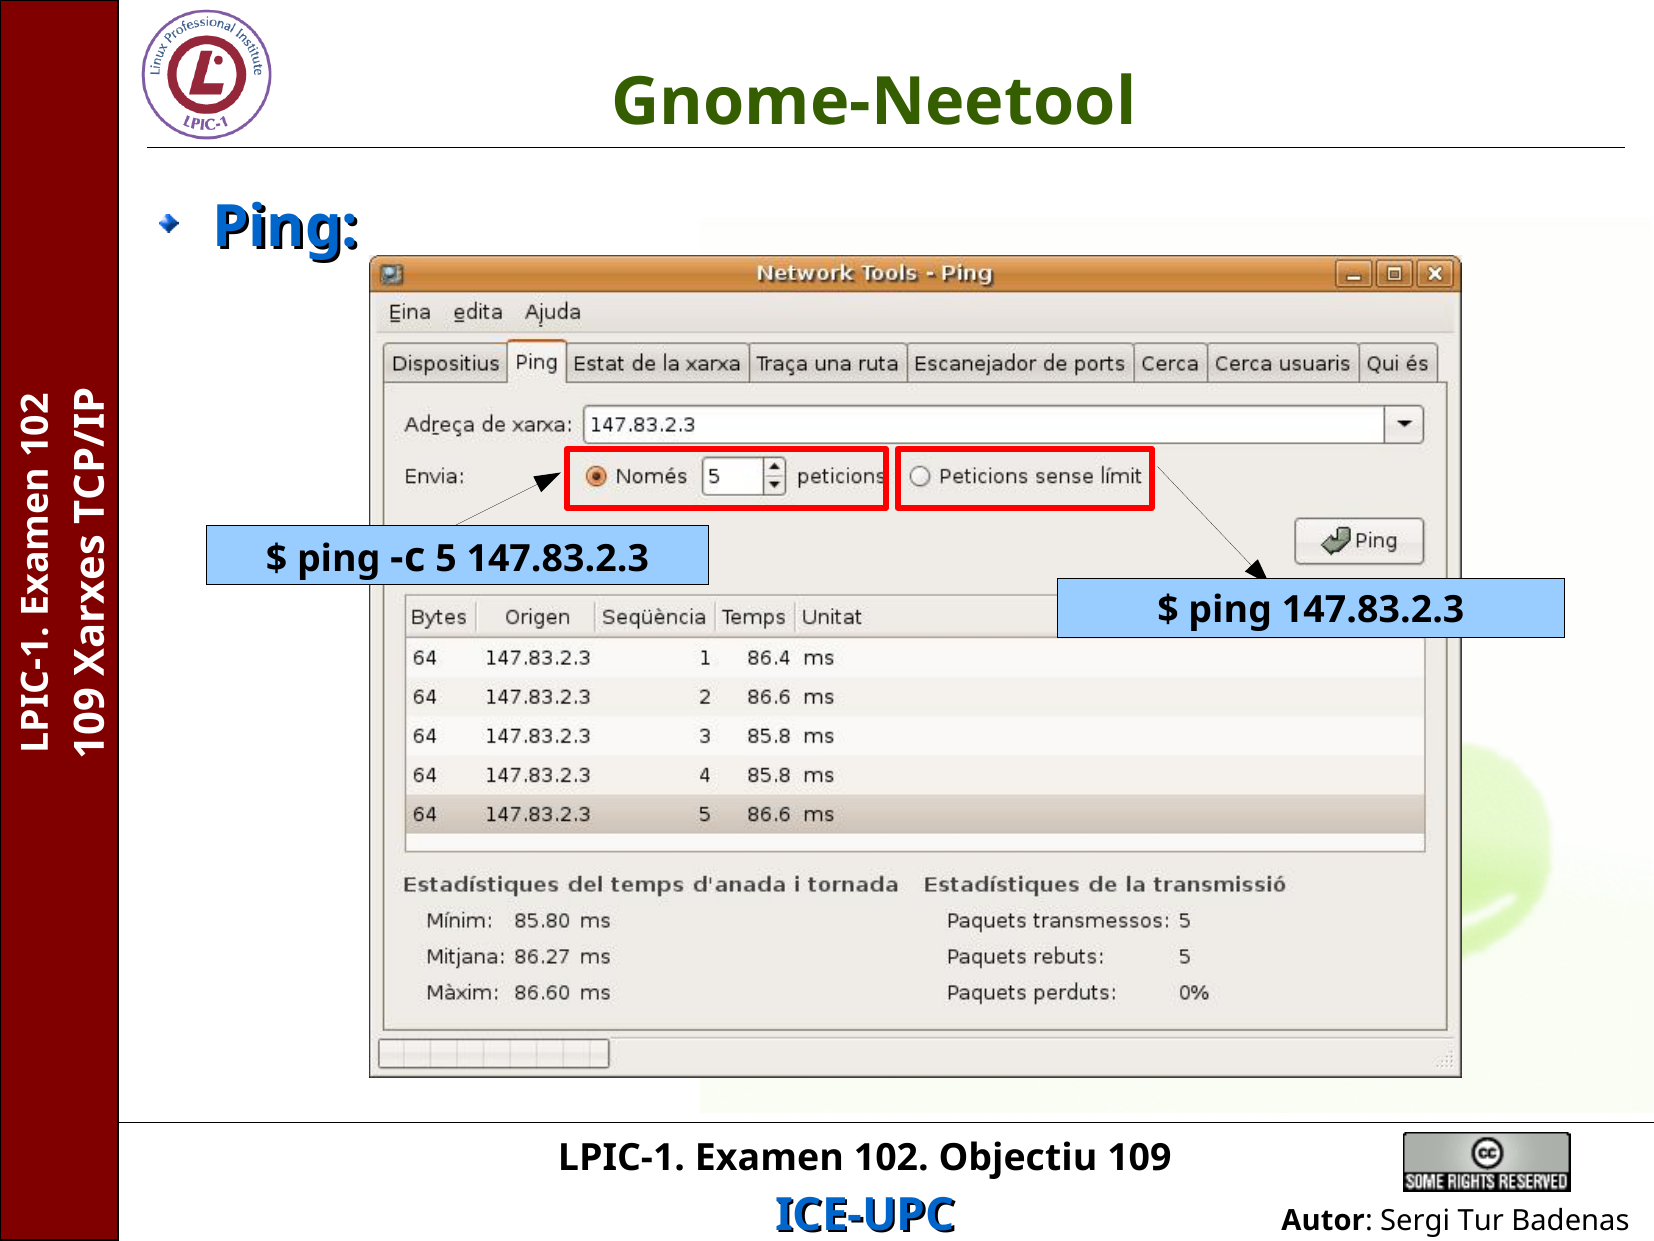

# Gnome-Neetool
Ping:
$ ping -c 5 147.83.2.3
$ ping 147.83.2.3